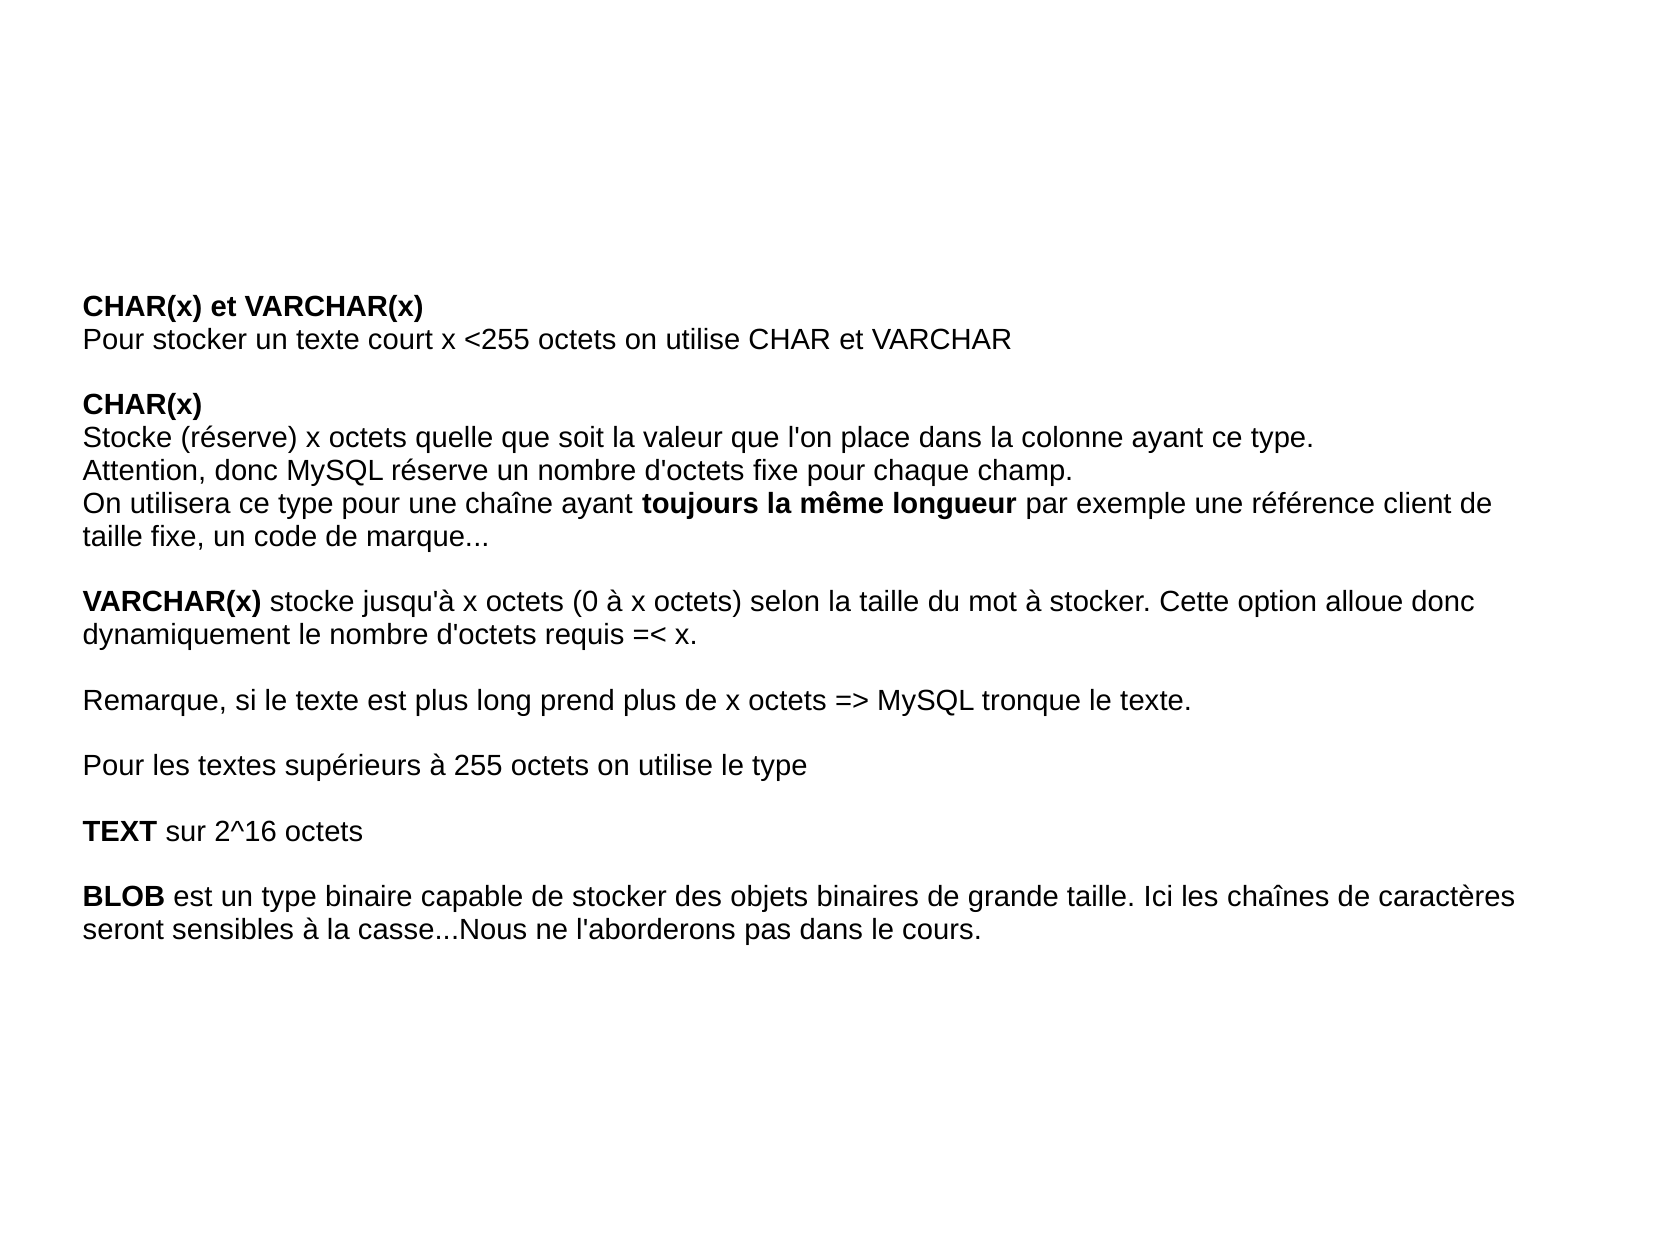

# CHAR(x) et VARCHAR(x)
Pour stocker un texte court x <255 octets on utilise CHAR et VARCHAR
CHAR(x)
Stocke (réserve) x octets quelle que soit la valeur que l'on place dans la colonne ayant ce type.
Attention, donc MySQL réserve un nombre d'octets fixe pour chaque champ.
On utilisera ce type pour une chaîne ayant toujours la même longueur par exemple une référence client de taille fixe, un code de marque...
VARCHAR(x) stocke jusqu'à x octets (0 à x octets) selon la taille du mot à stocker. Cette option alloue donc dynamiquement le nombre d'octets requis =< x.
Remarque, si le texte est plus long prend plus de x octets => MySQL tronque le texte.
Pour les textes supérieurs à 255 octets on utilise le type
TEXT sur 2^16 octets
BLOB est un type binaire capable de stocker des objets binaires de grande taille. Ici les chaînes de caractères seront sensibles à la casse...Nous ne l'aborderons pas dans le cours.